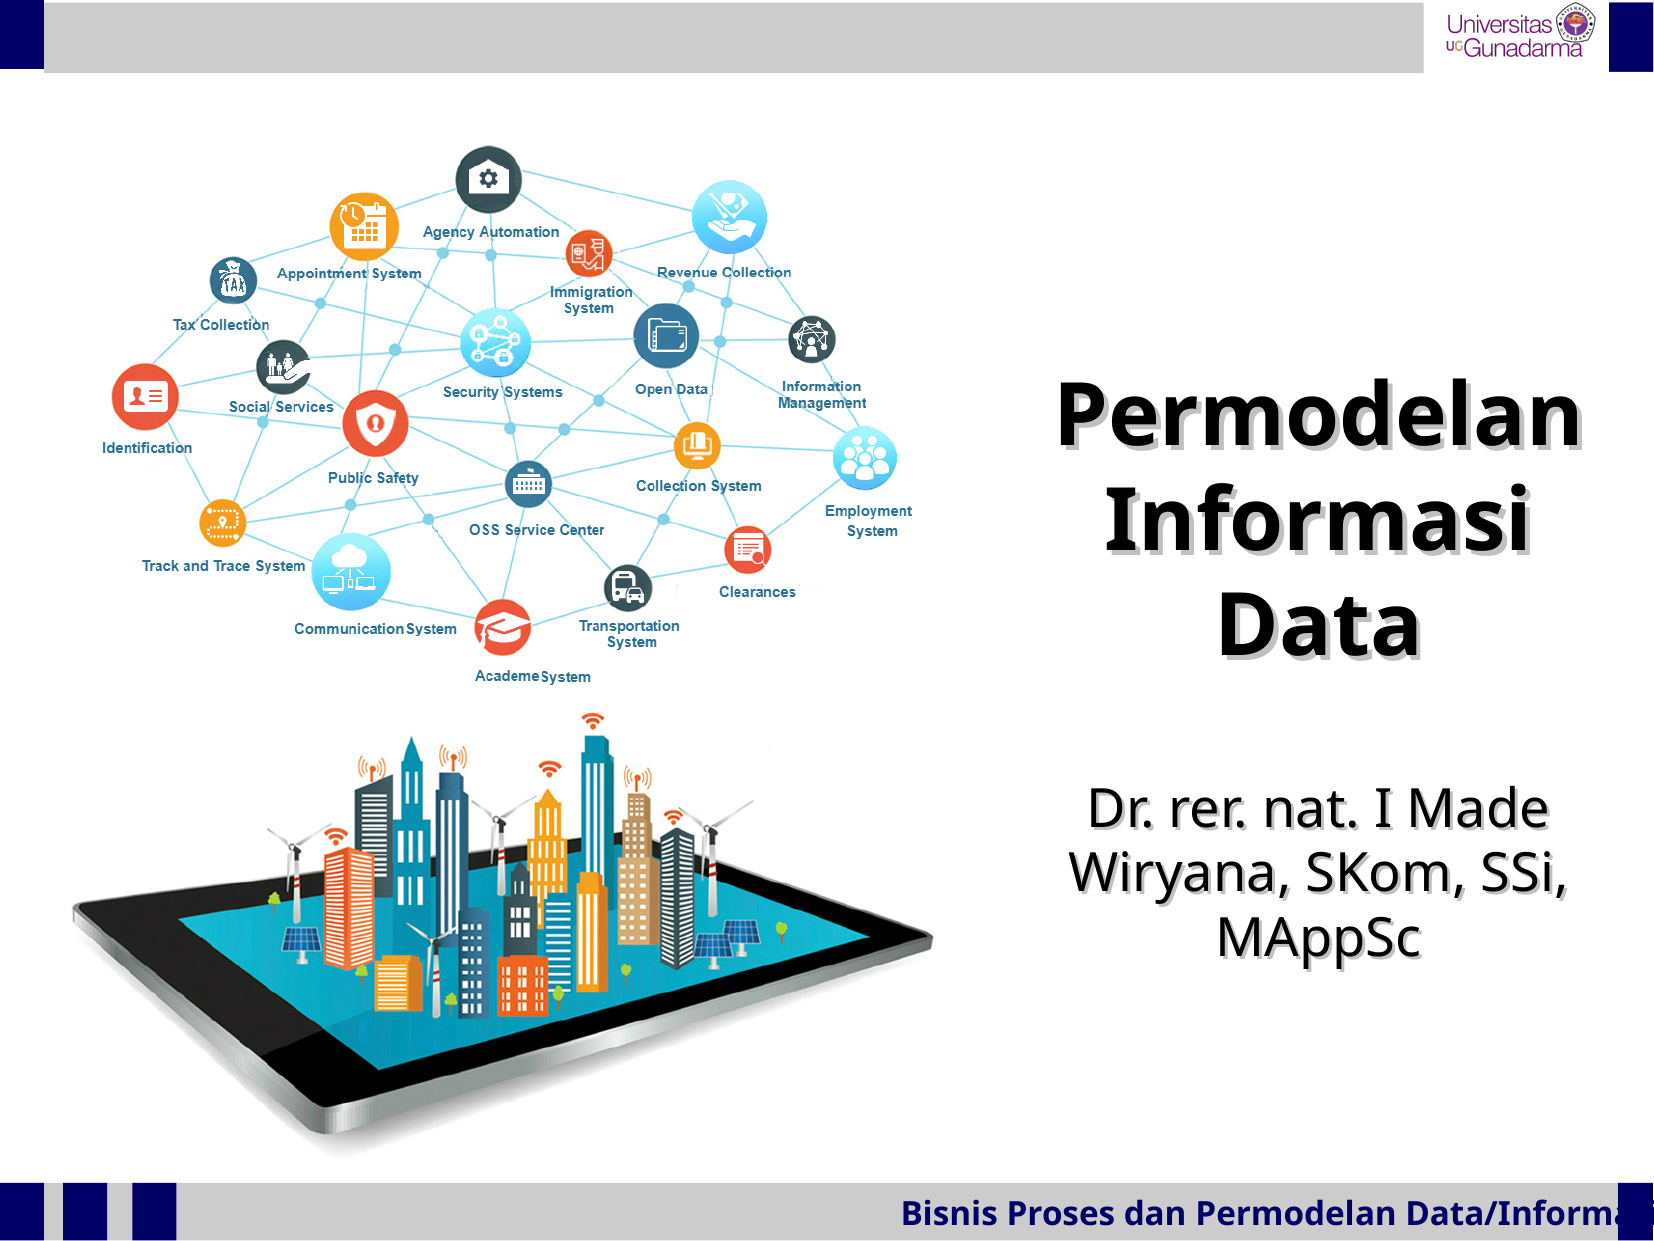

# Permodelan Informasi Data Dr. rer. nat. I Made Wiryana, SKom, SSi, MAppSc